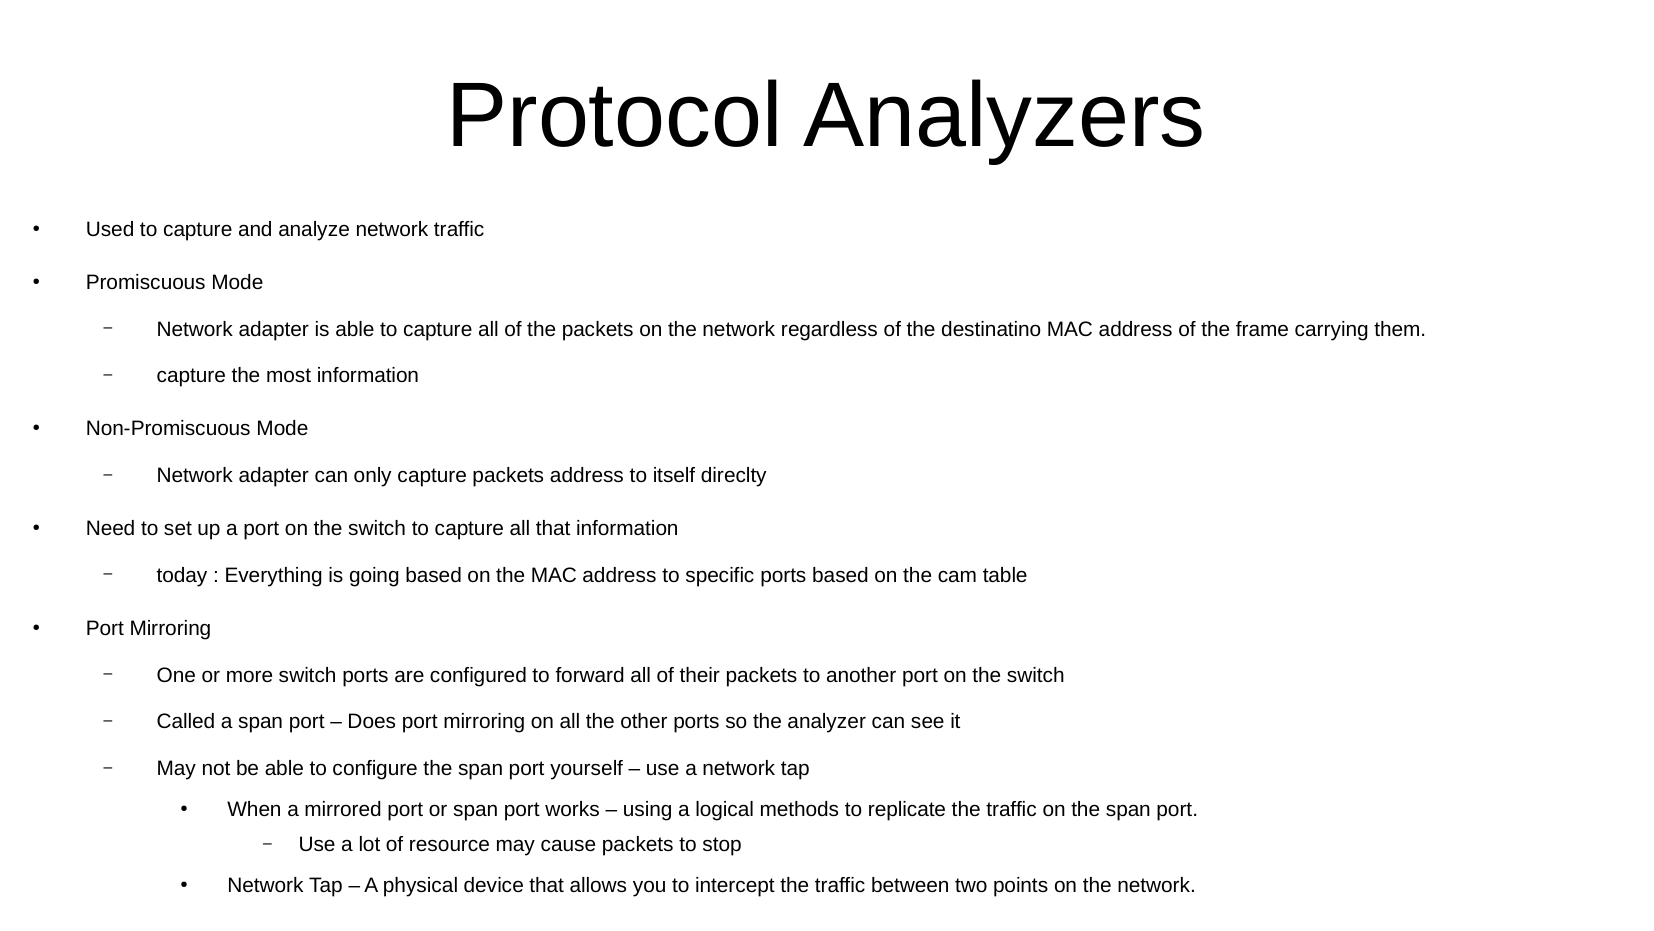

# Protocol Analyzers
Used to capture and analyze network traffic
Promiscuous Mode
Network adapter is able to capture all of the packets on the network regardless of the destinatino MAC address of the frame carrying them.
capture the most information
Non-Promiscuous Mode
Network adapter can only capture packets address to itself direclty
Need to set up a port on the switch to capture all that information
today : Everything is going based on the MAC address to specific ports based on the cam table
Port Mirroring
One or more switch ports are configured to forward all of their packets to another port on the switch
Called a span port – Does port mirroring on all the other ports so the analyzer can see it
May not be able to configure the span port yourself – use a network tap
When a mirrored port or span port works – using a logical methods to replicate the traffic on the span port.
Use a lot of resource may cause packets to stop
Network Tap – A physical device that allows you to intercept the traffic between two points on the network.